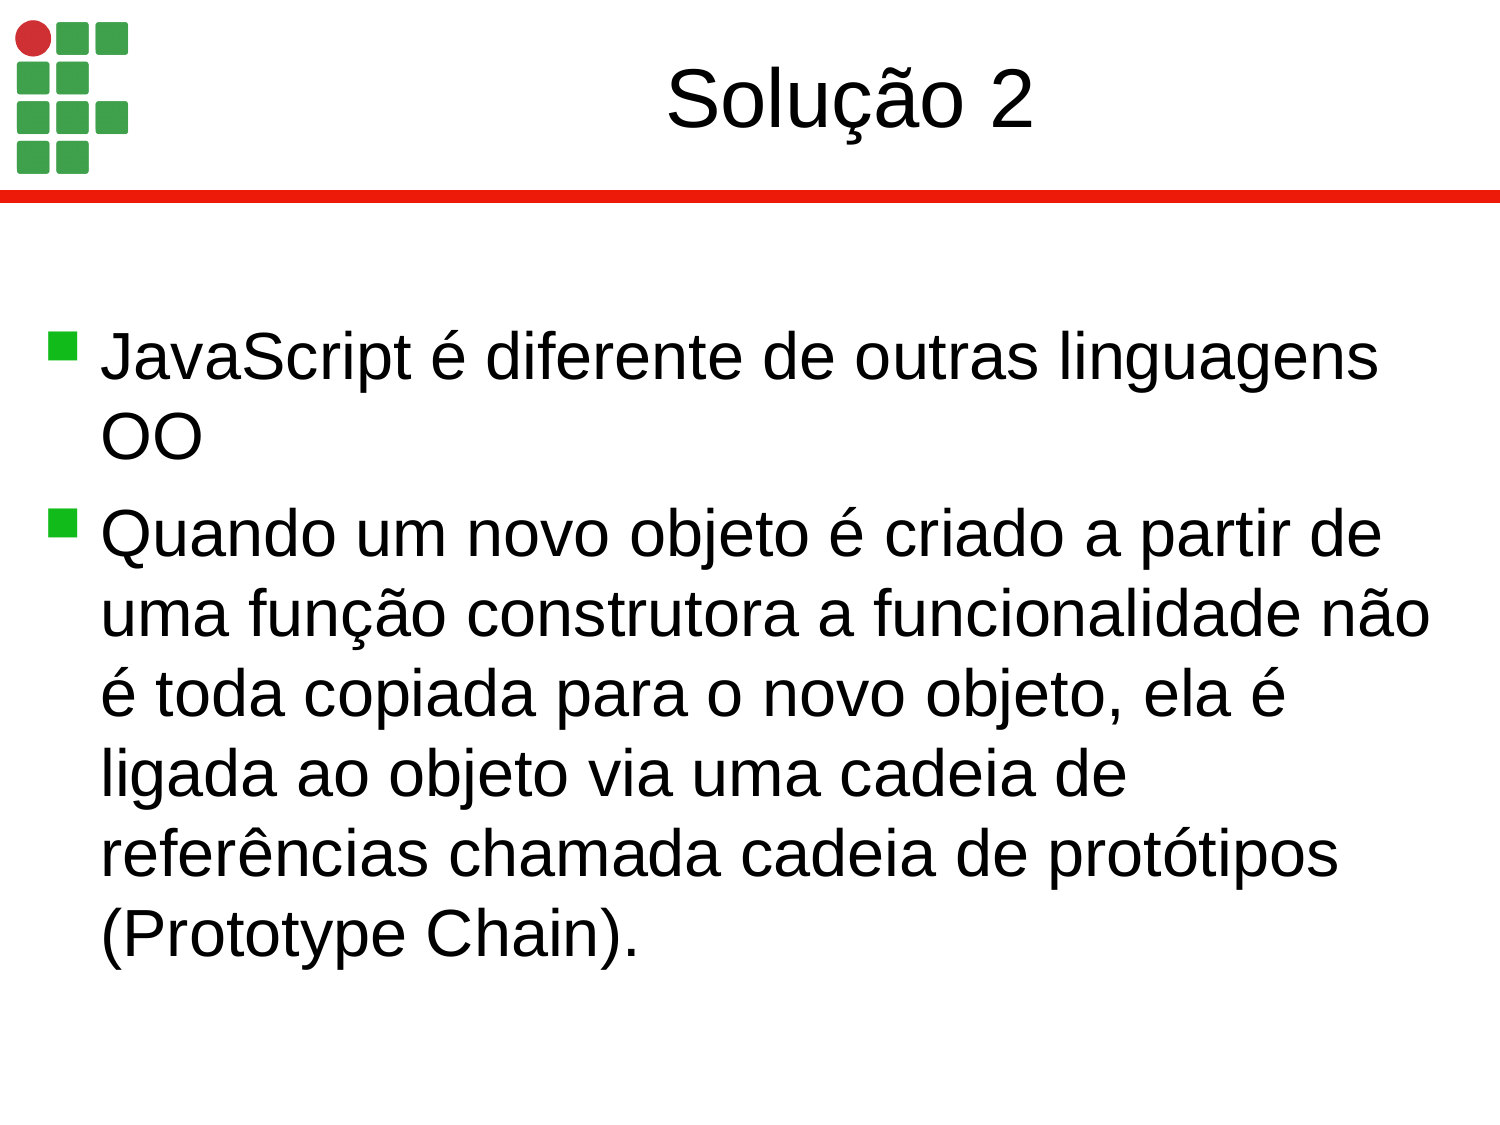

# Solução 2
JavaScript é diferente de outras linguagens OO
Quando um novo objeto é criado a partir de uma função construtora a funcionalidade não é toda copiada para o novo objeto, ela é ligada ao objeto via uma cadeia de referências chamada cadeia de protótipos (Prototype Chain).